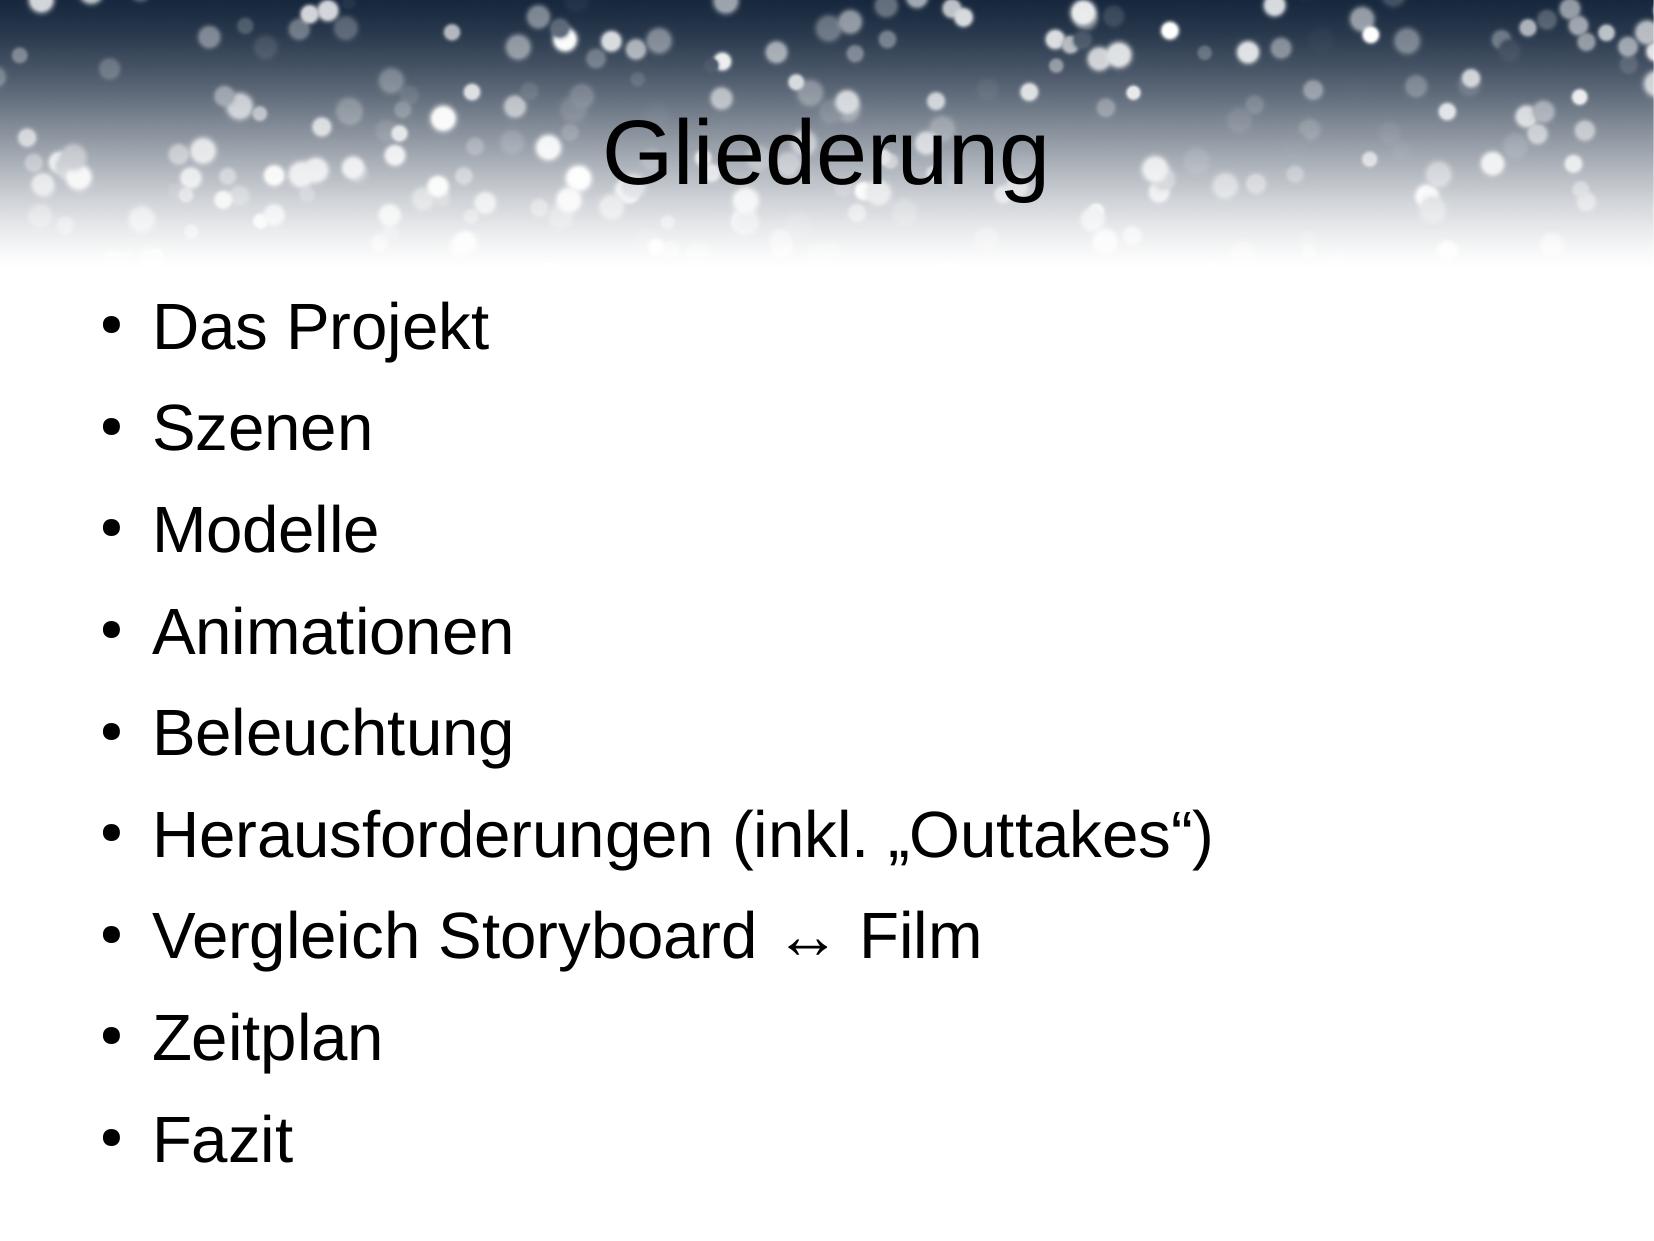

# Gliederung
Das Projekt
Szenen
Modelle
Animationen
Beleuchtung
Herausforderungen (inkl. „Outtakes“)
Vergleich Storyboard ↔ Film
Zeitplan
Fazit